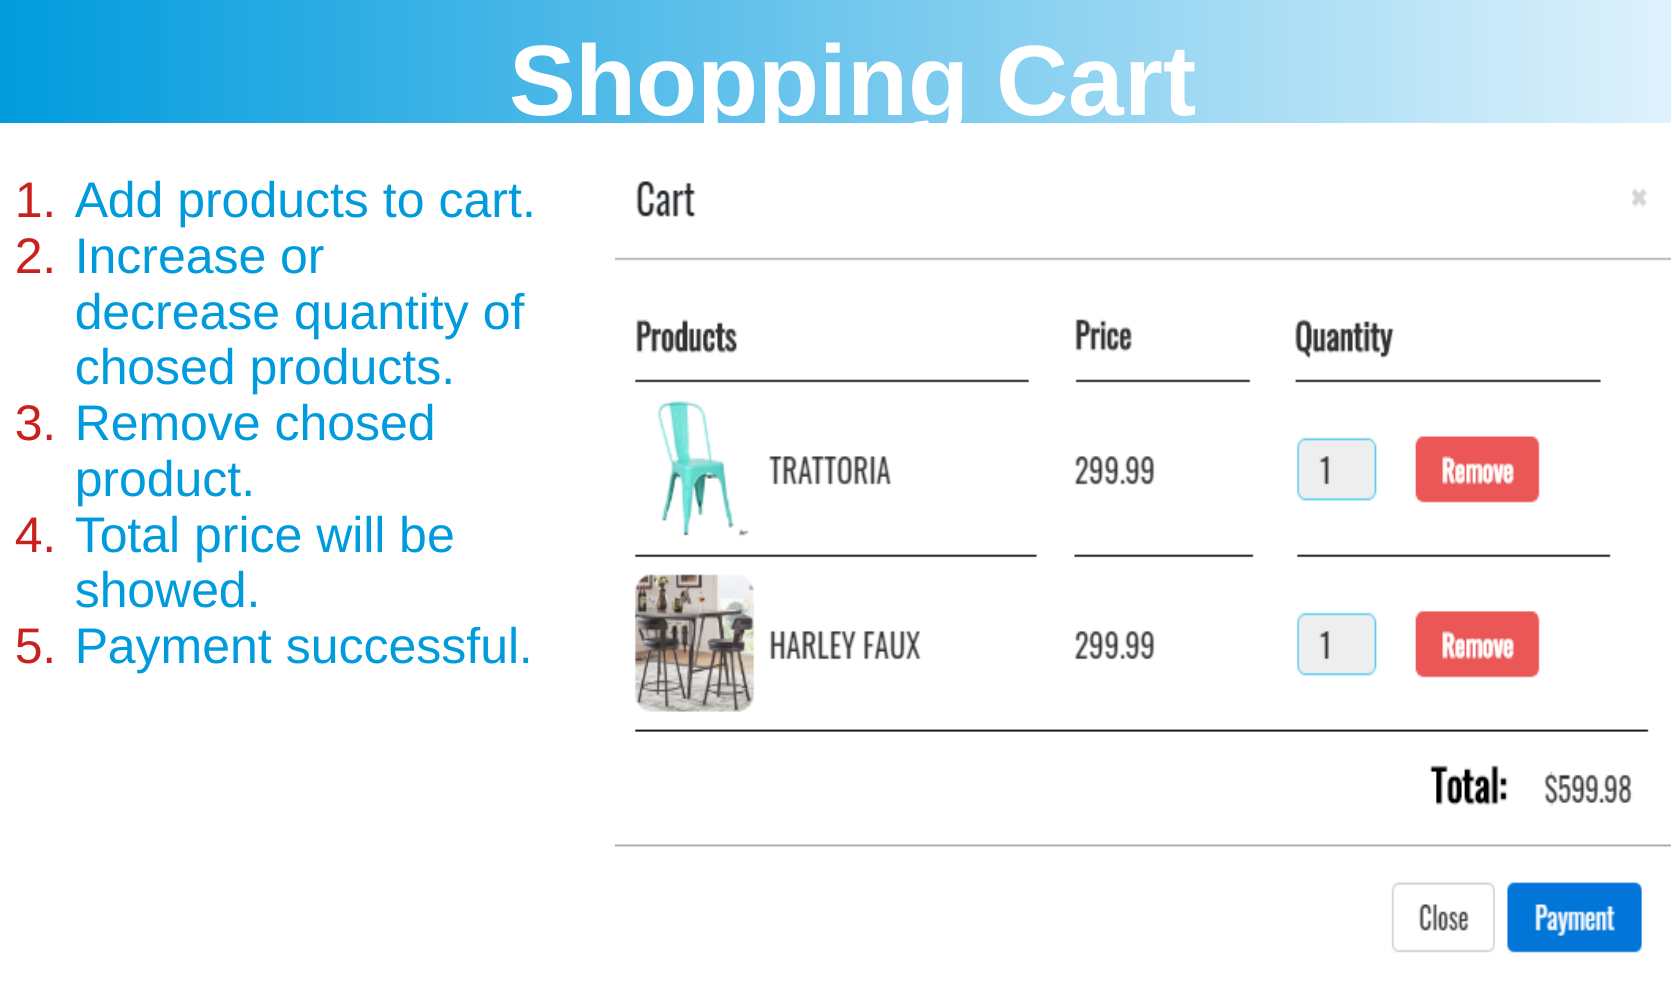

# Shopping Cart
Add products to cart.
Increase or decrease quantity of chosed products.
Remove chosed product.
Total price will be showed.
Payment successful.